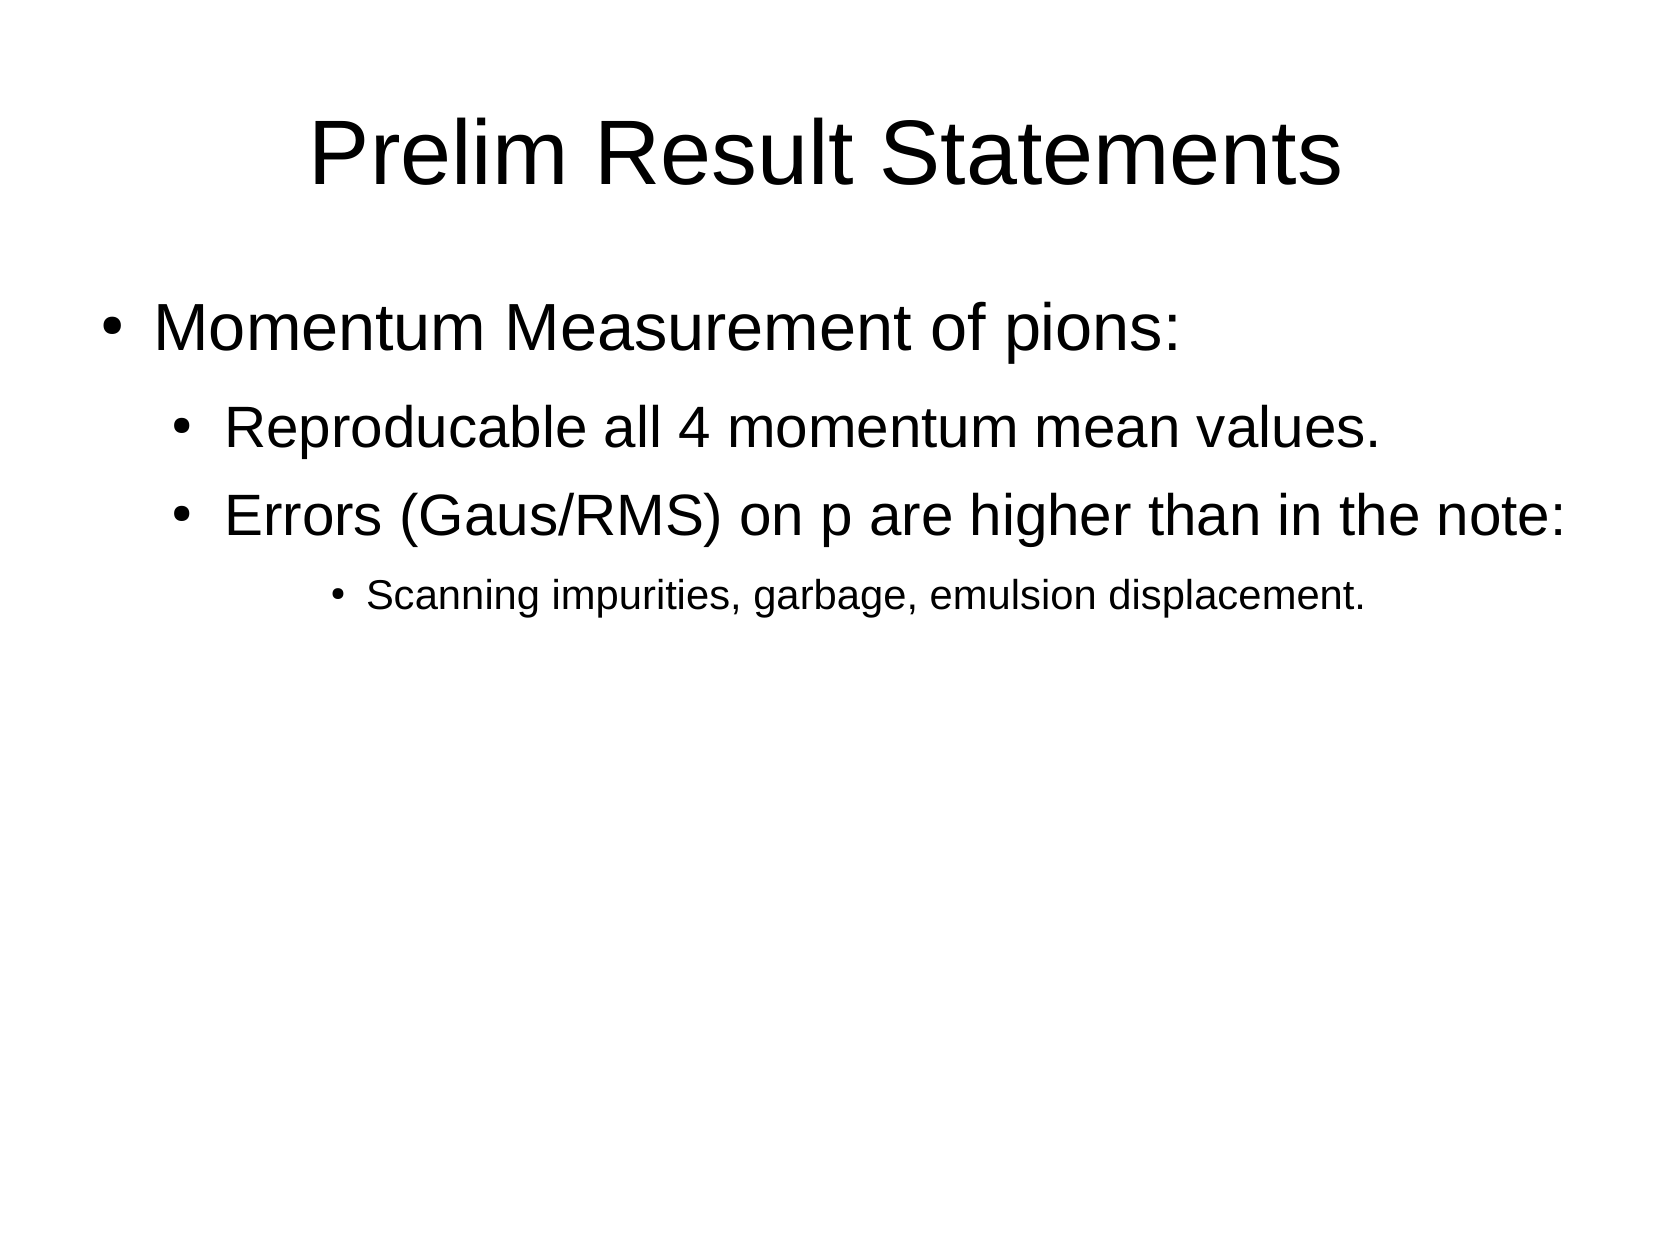

# Prelim Result Statements
Momentum Measurement of pions:
Reproducable all 4 momentum mean values.
Errors (Gaus/RMS) on p are higher than in the note:
Scanning impurities, garbage, emulsion displacement.